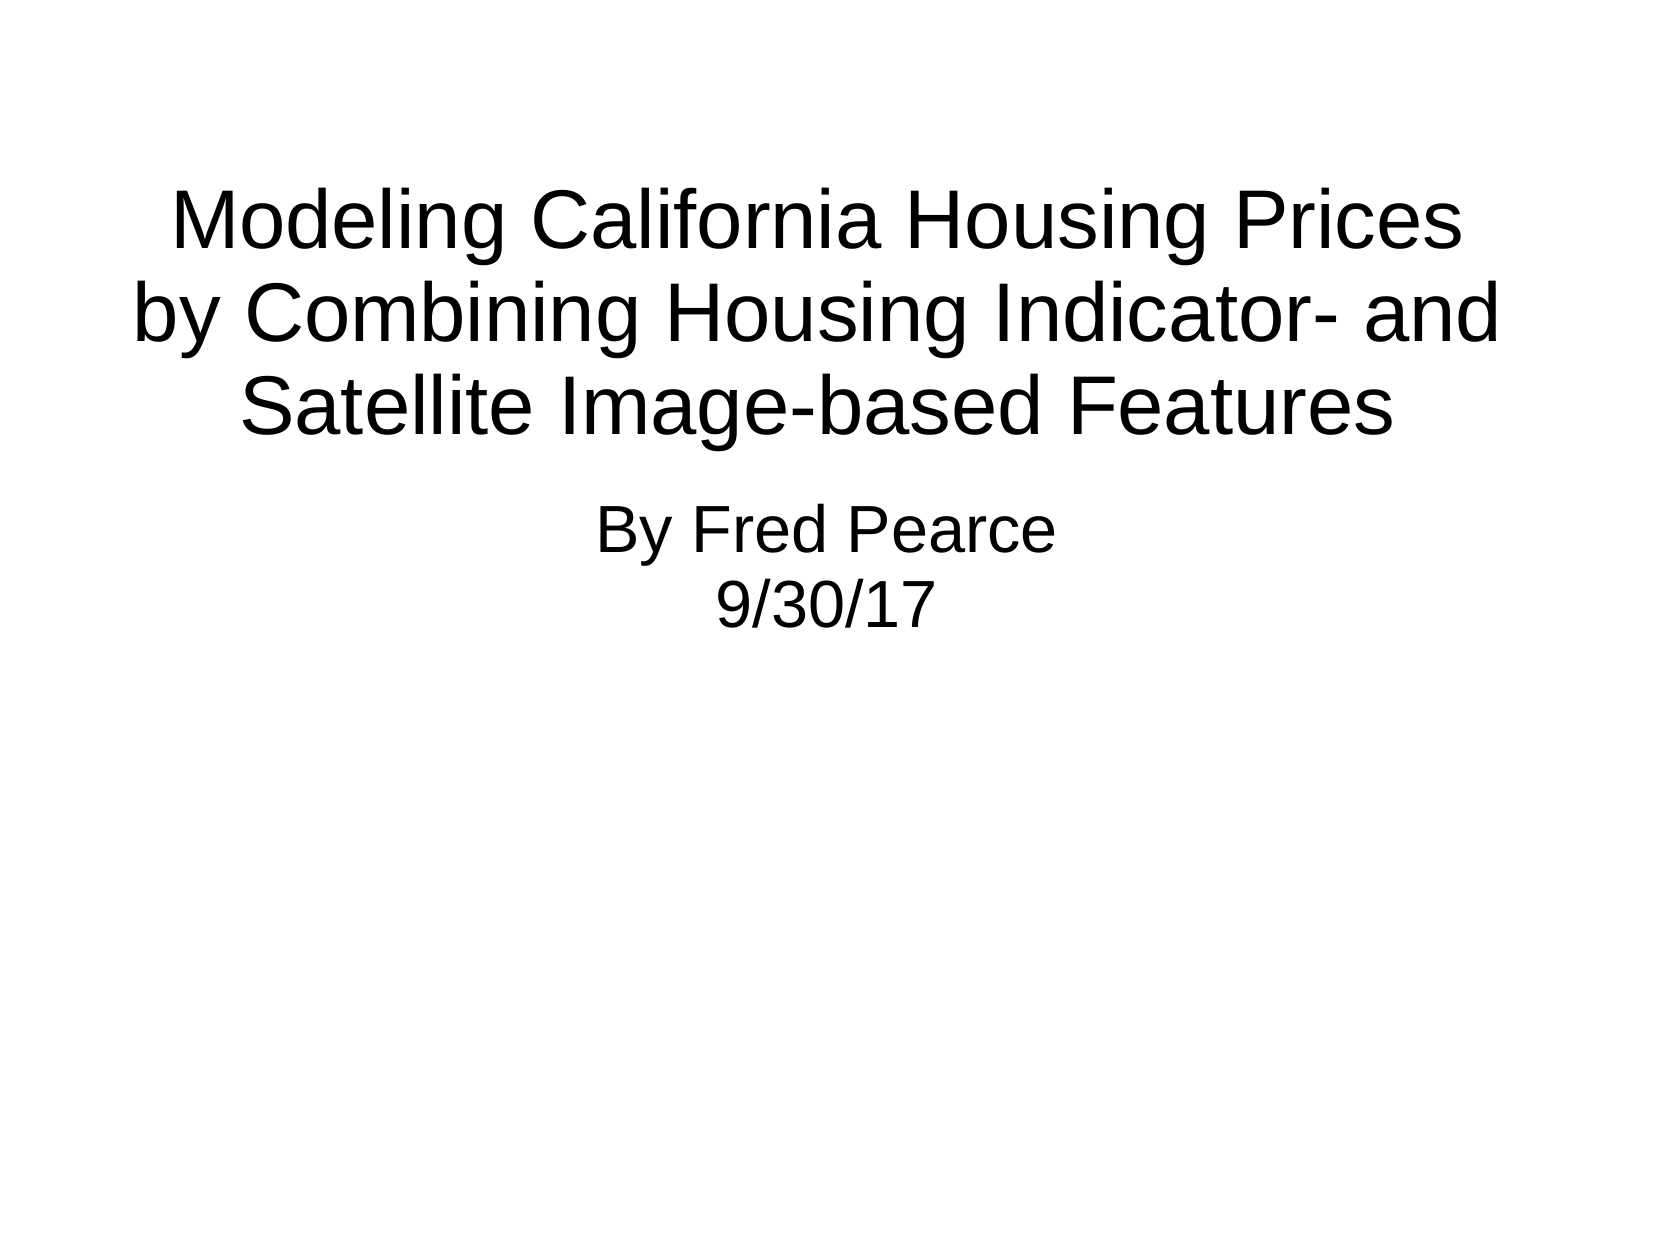

# Modeling California Housing Prices by Combining Housing Indicator- and Satellite Image-based Features
By Fred Pearce
9/30/17